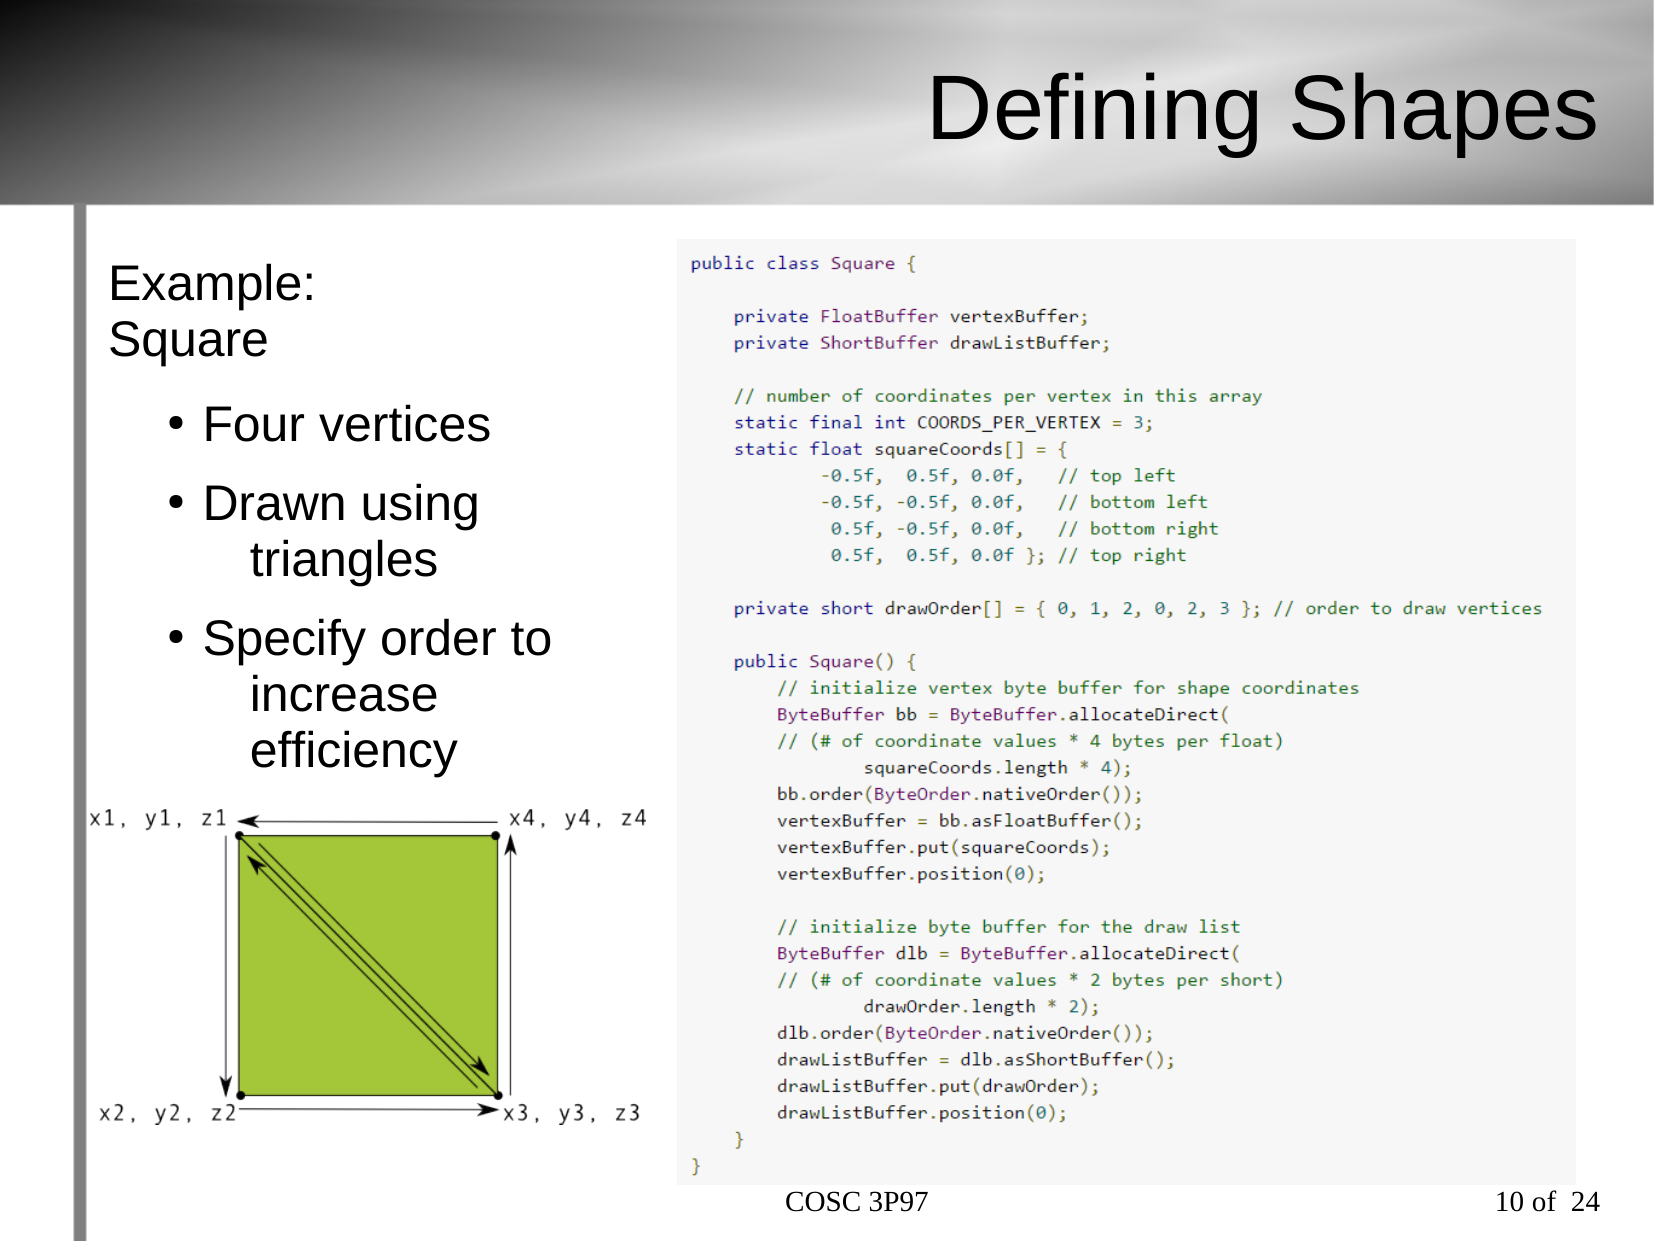

# Defining Shapes
Example:
Square
Four vertices
Drawn using triangles
Specify order to increase efficiency
COSC 3P97
10